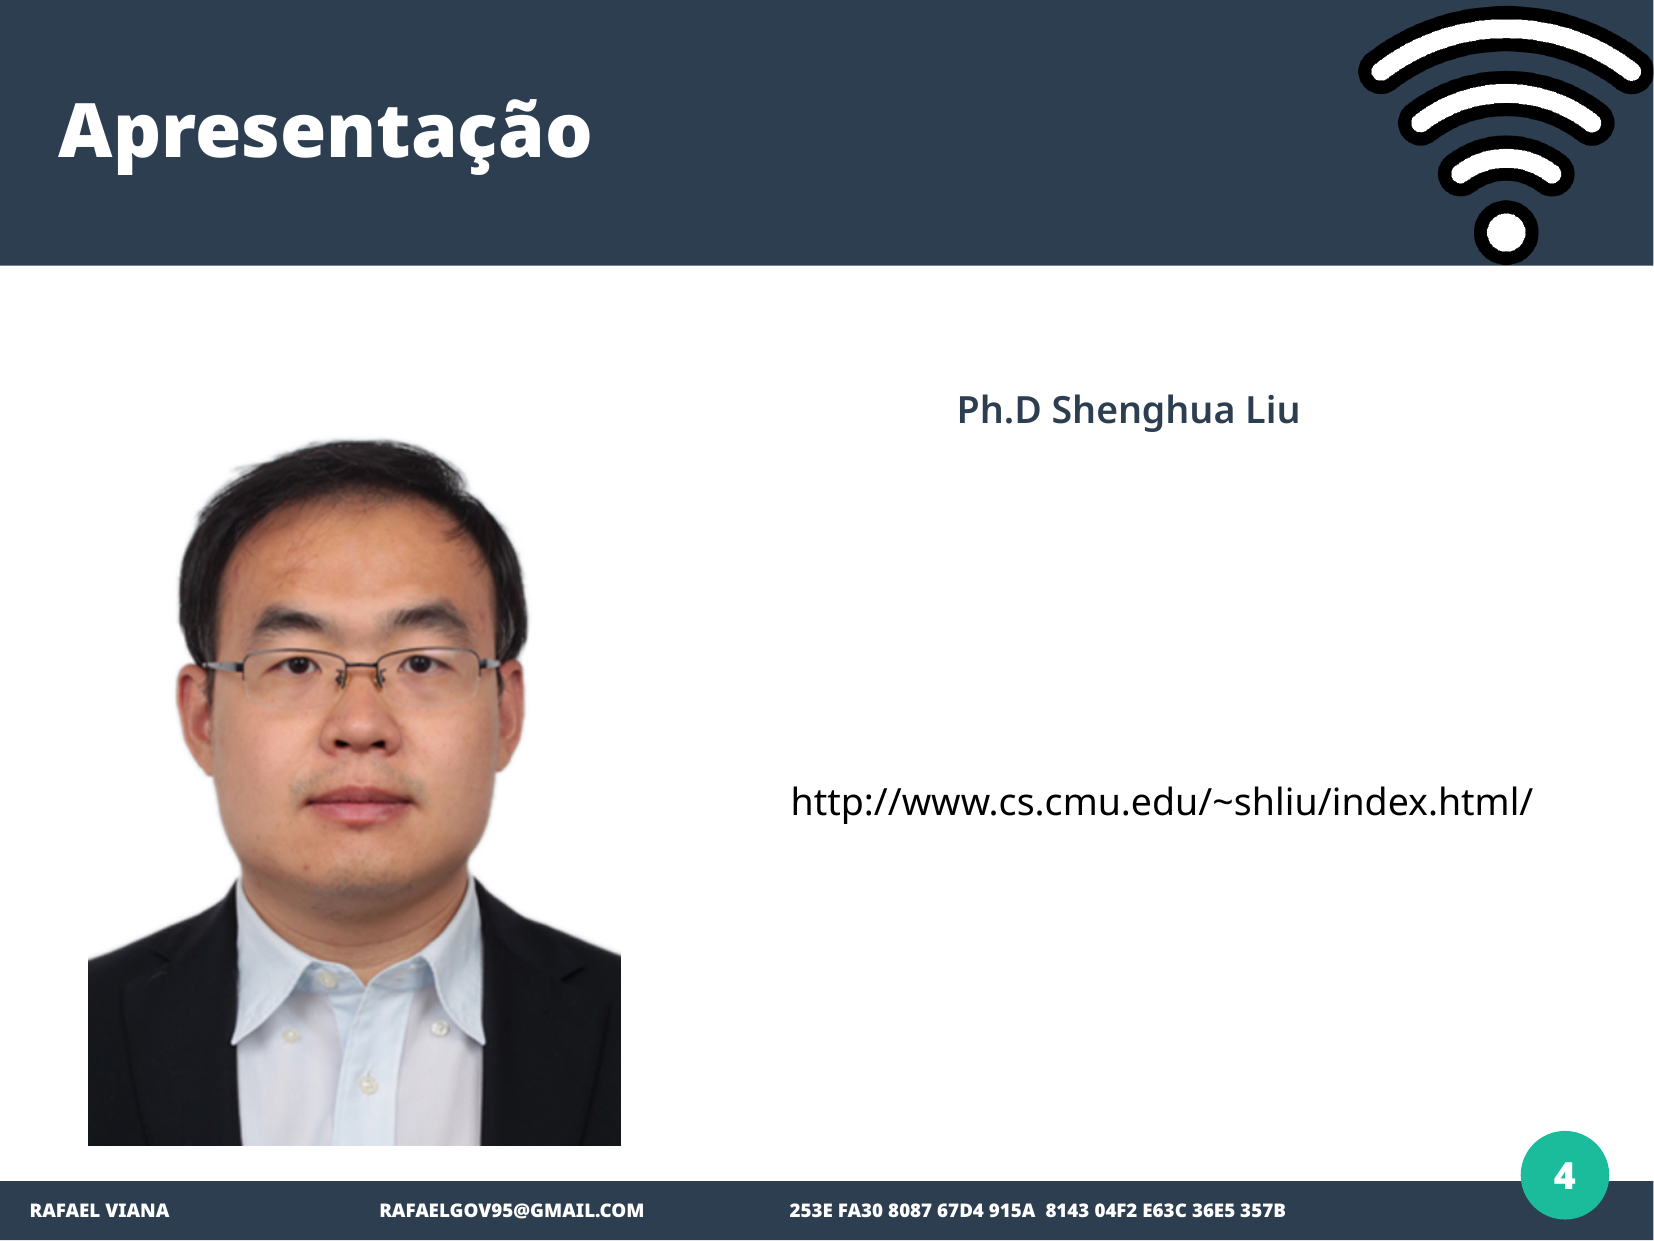

# Apresentação
Ph.D Shenghua Liu
http://www.cs.cmu.edu/~shliu/index.html/
4
RAFAEL VIANA RAFAELGOV95@GMAIL.COM 253E FA30 8087 67D4 915A 8143 04F2 E63C 36E5 357B